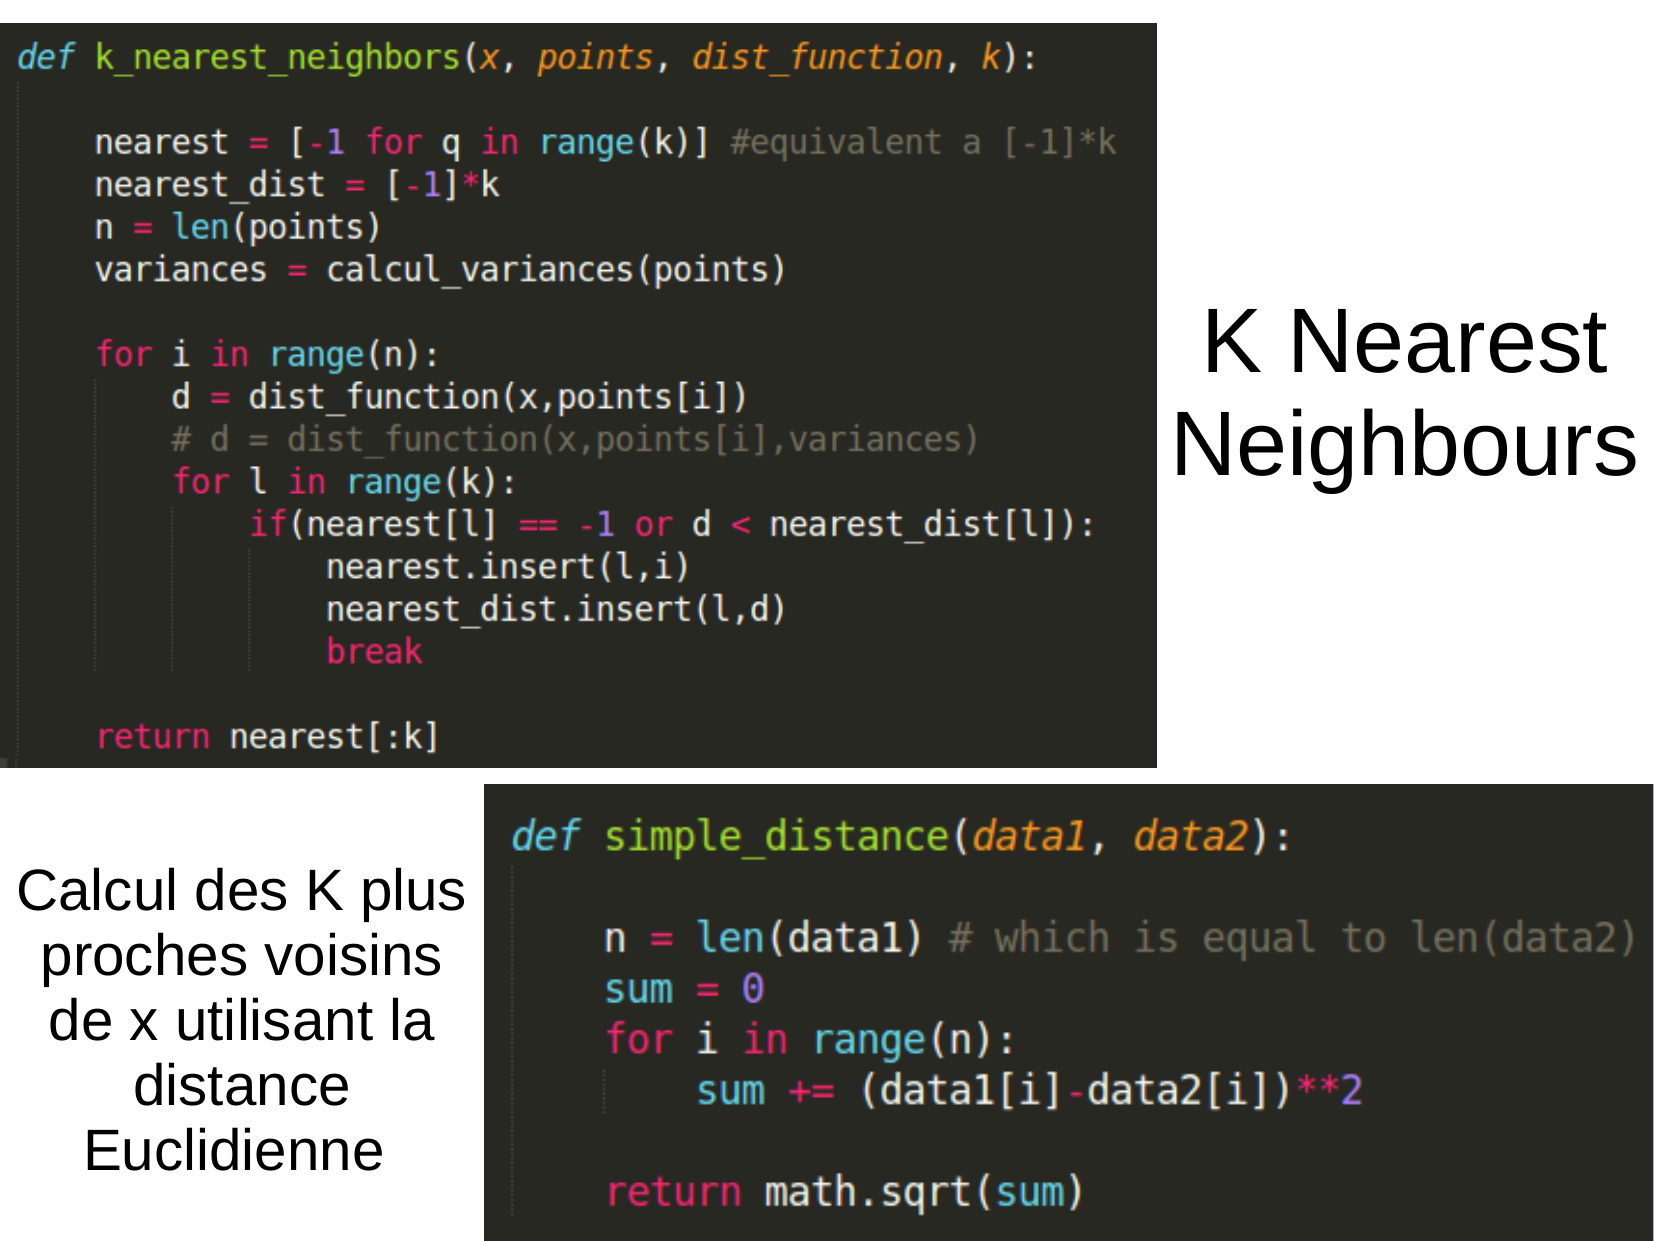

# K Nearest Neighbours
Calcul des K plus proches voisins de x utilisant la distance Euclidienne